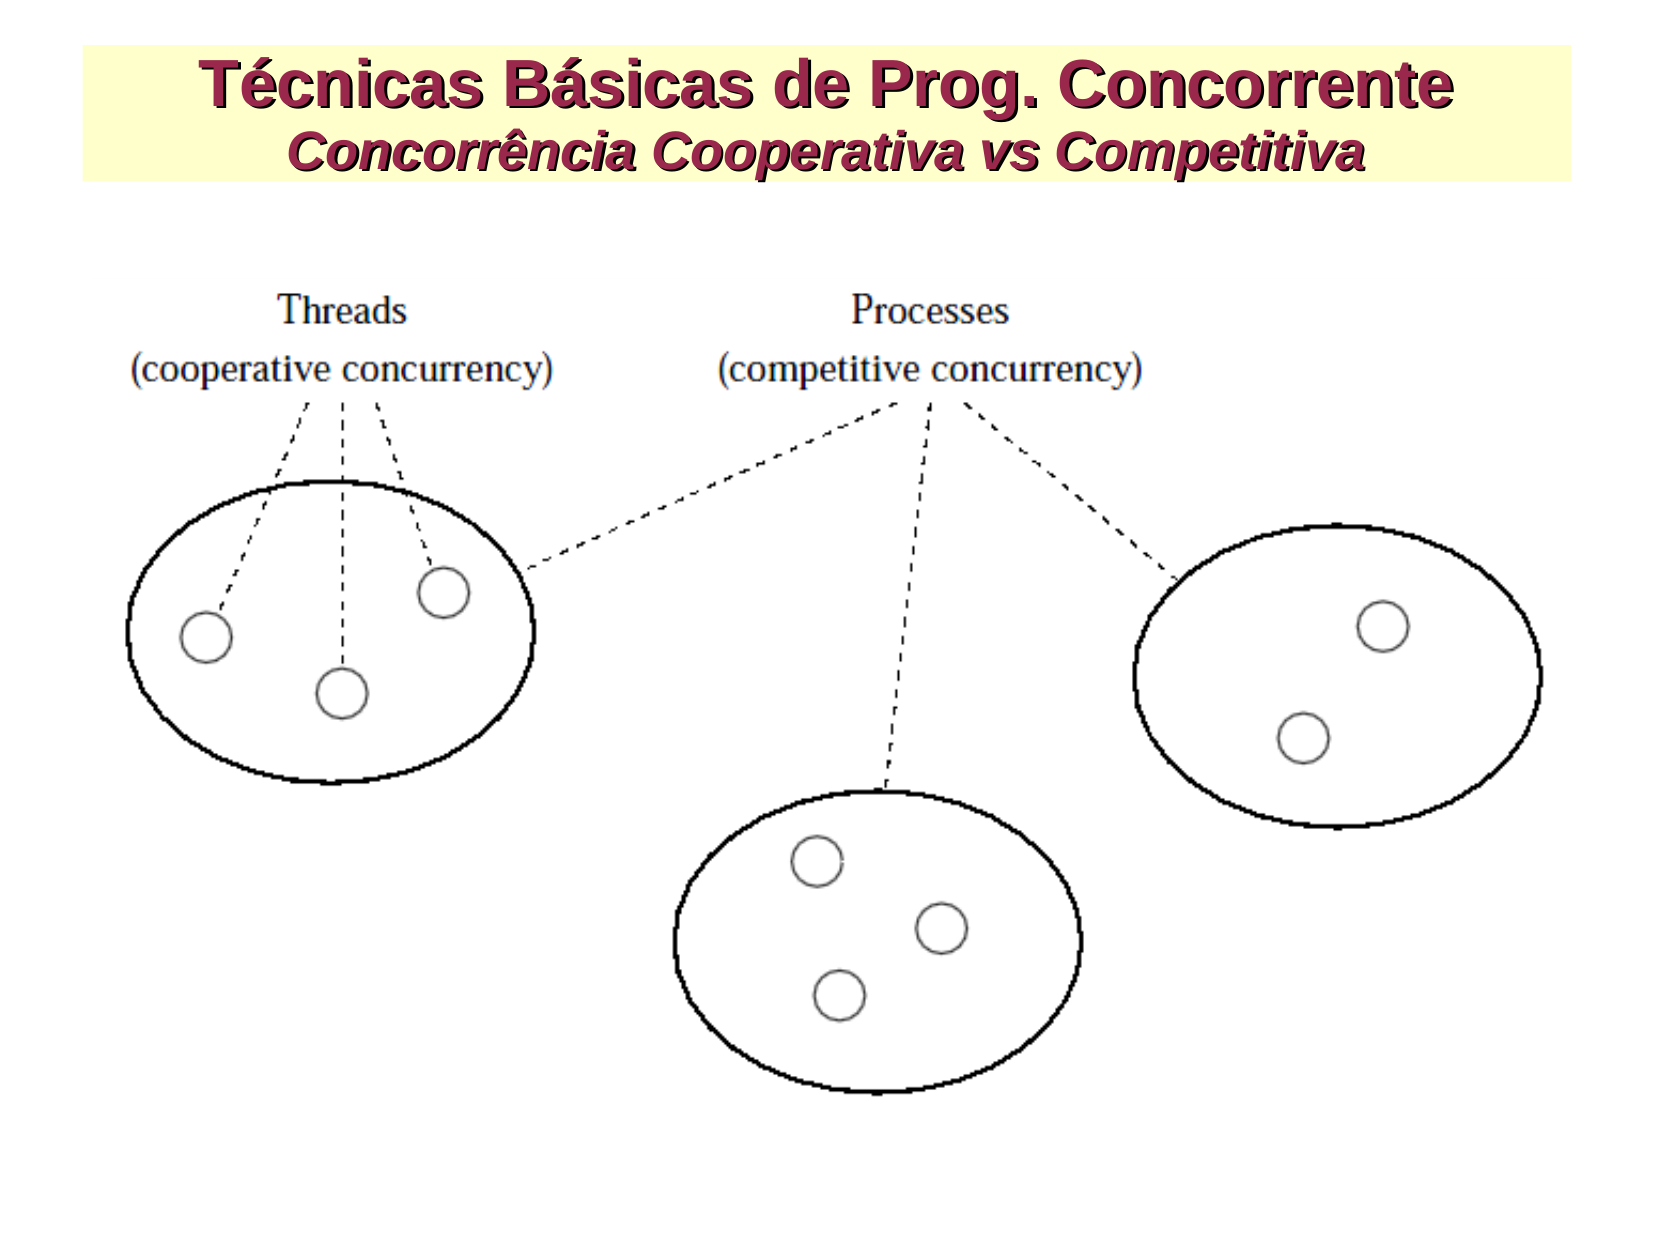

# Técnicas Básicas de Prog. Concorrente Concorrência Cooperativa vs Competitiva